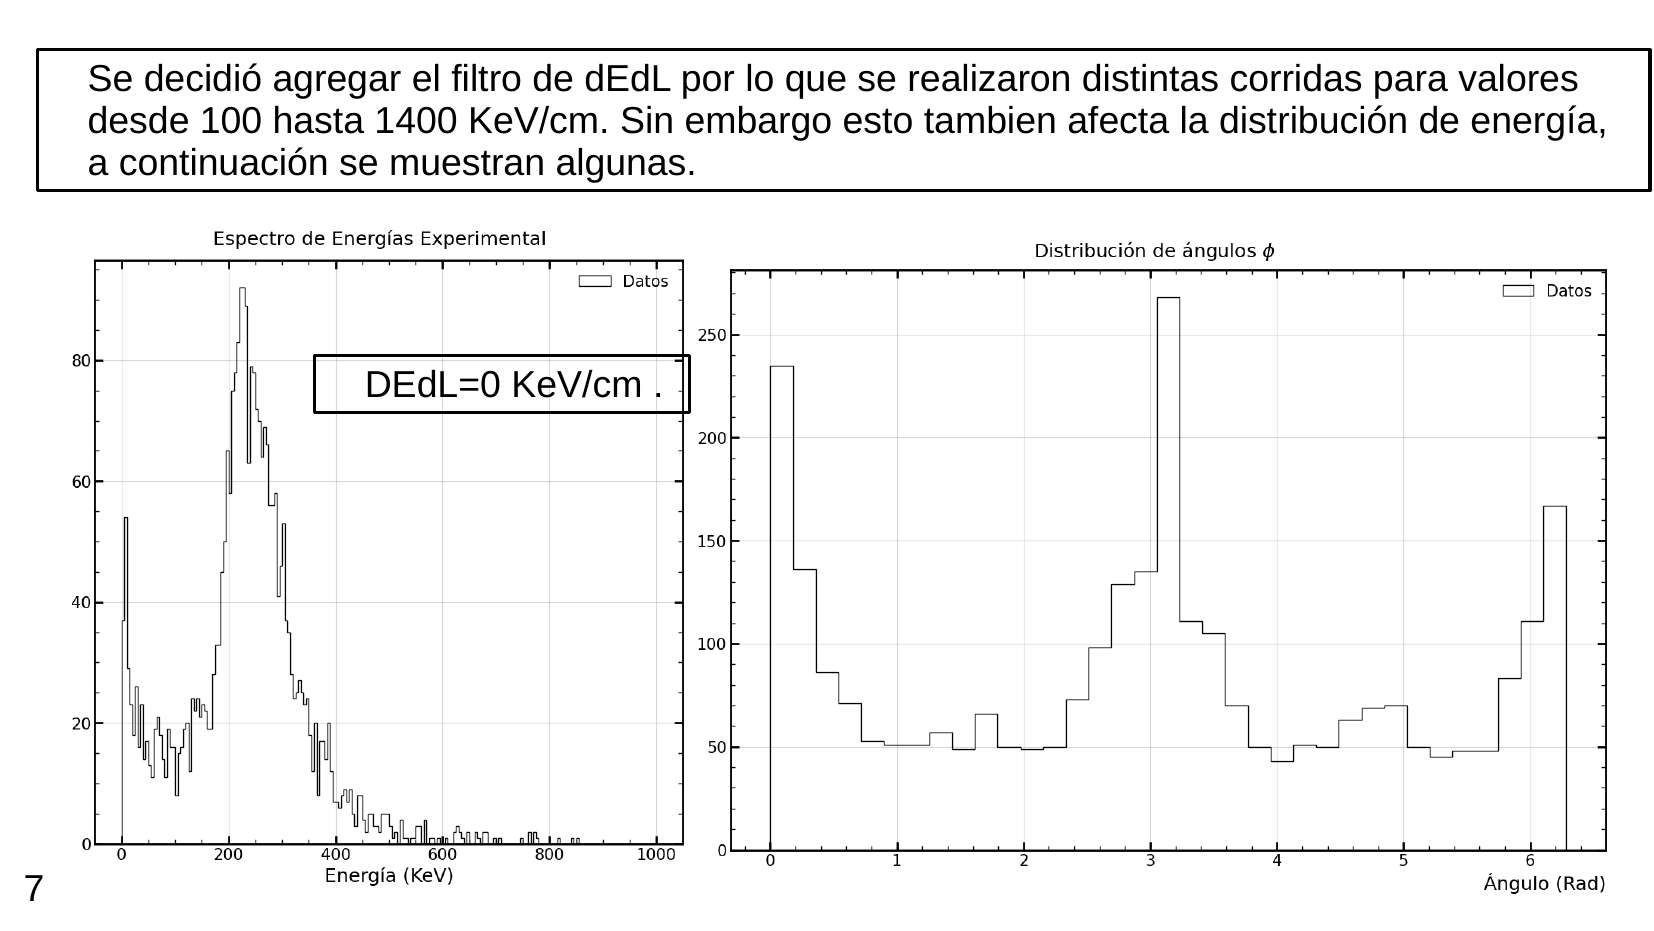

Se decidió agregar el filtro de dEdL por lo que se realizaron distintas corridas para valores desde 100 hasta 1400 KeV/cm. Sin embargo esto tambien afecta la distribución de energía, a continuación se muestran algunas.
DEdL=0 KeV/cm .